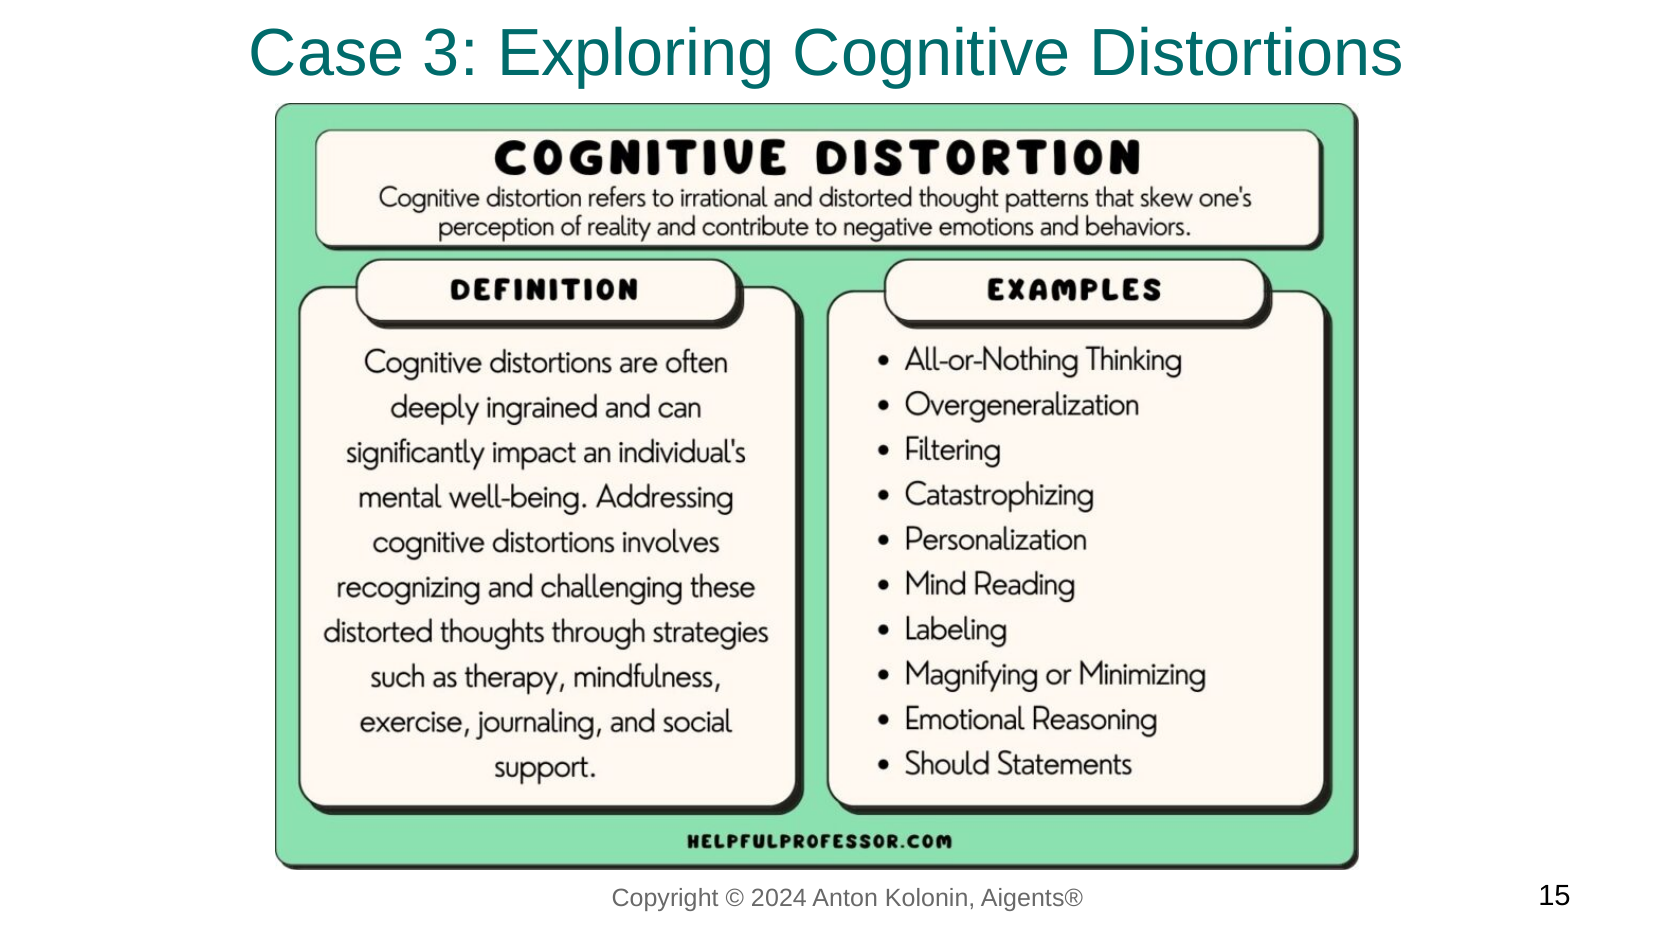

Case 3: Exploring Cognitive Distortions
Copyright © 2024 Anton Kolonin, Aigents®
15